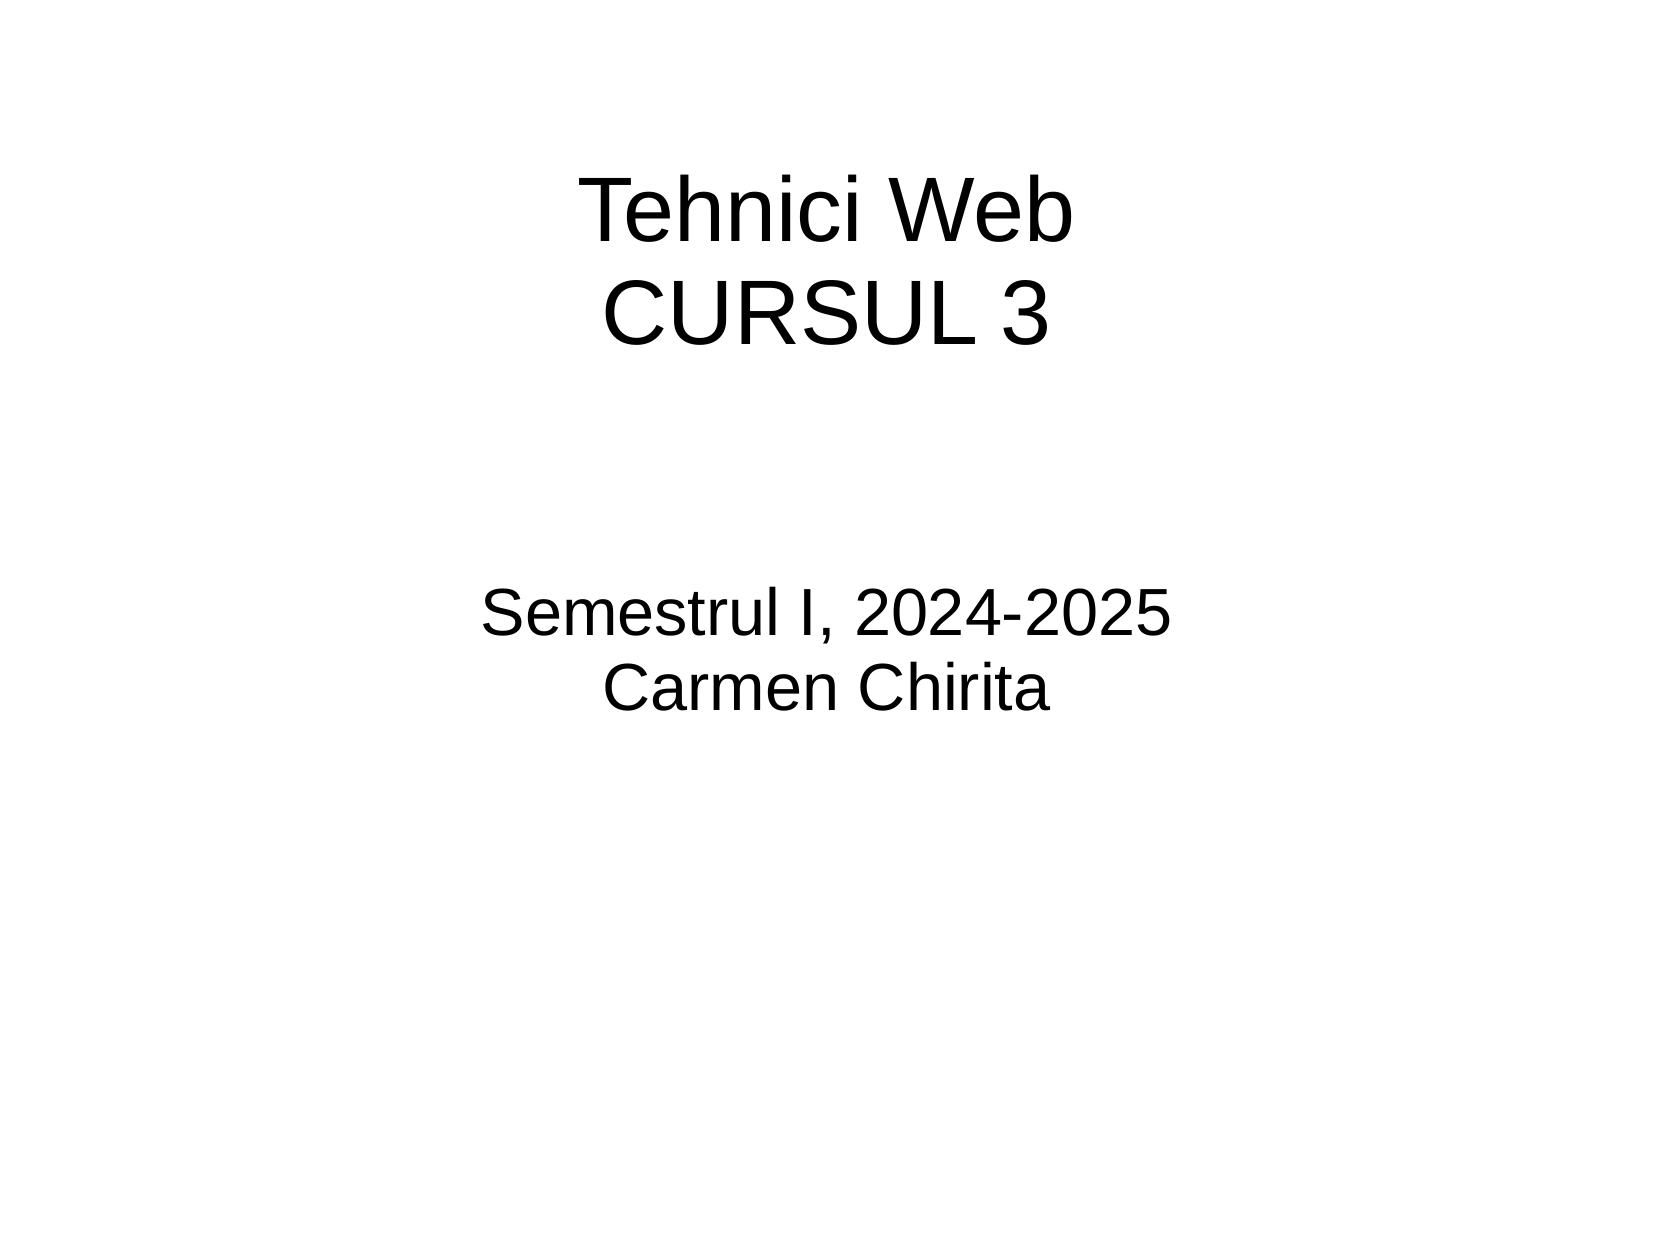

# Tehnici Web CURSUL 3
Semestrul I, 2024-2025
Carmen Chirita